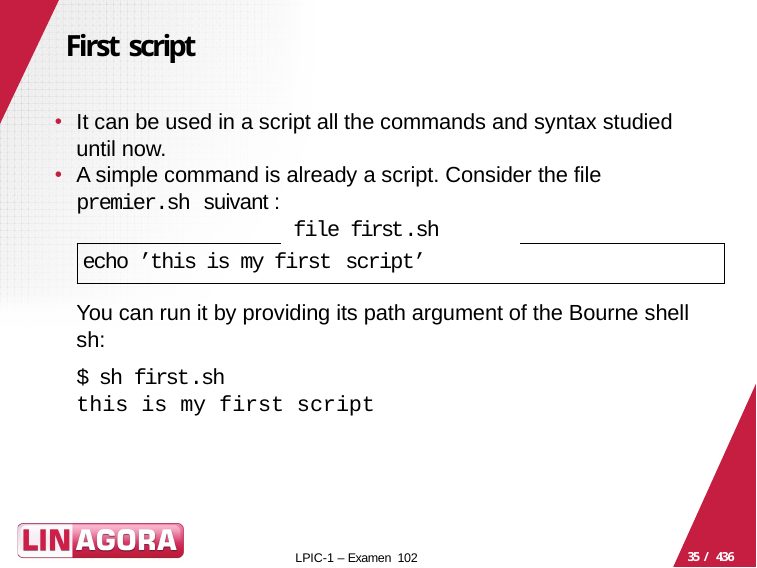

# First script
It can be used in a script all the commands and syntax studied until now.
A simple command is already a script. Consider the file
premier.sh suivant :
file first.sh
echo ’this is my first script’
You can run it by providing its path argument of the Bourne shell sh:
$ sh first.sh
this is my first script
LPIC-1 – Examen 102